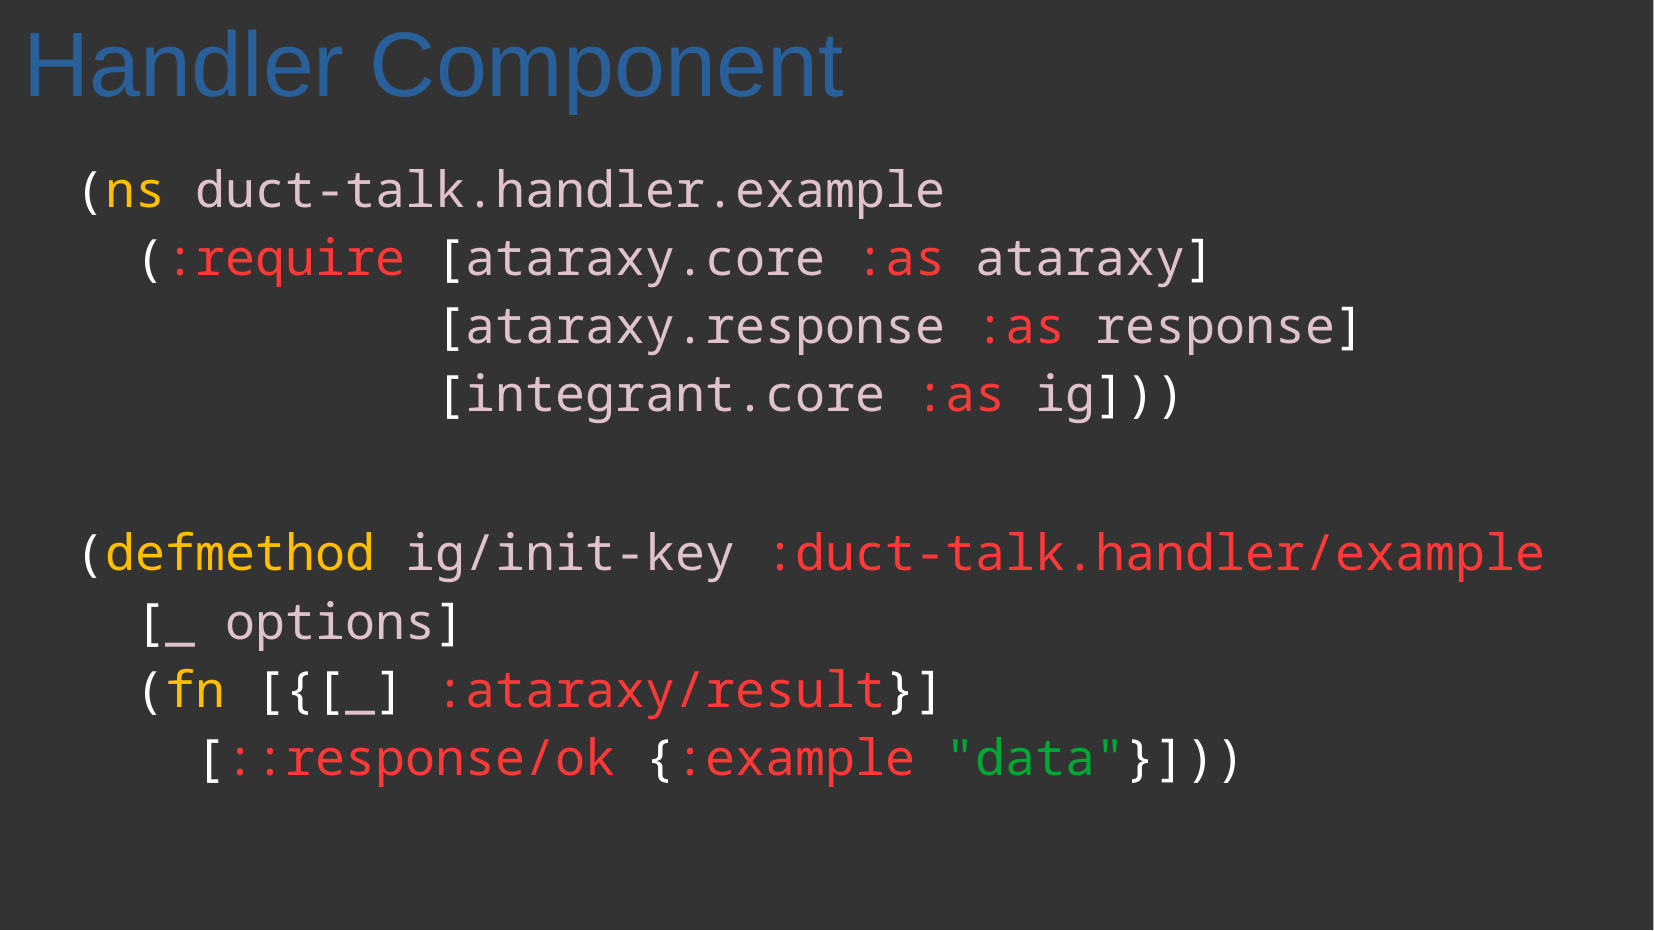

# Handler Component
(ns duct-talk.handler.example
 (:require [ataraxy.core :as ataraxy]
 [ataraxy.response :as response]
 [integrant.core :as ig]))
(defmethod ig/init-key :duct-talk.handler/example
 [_ options]
 (fn [{[_] :ataraxy/result}]
 [::response/ok {:example "data"}]))